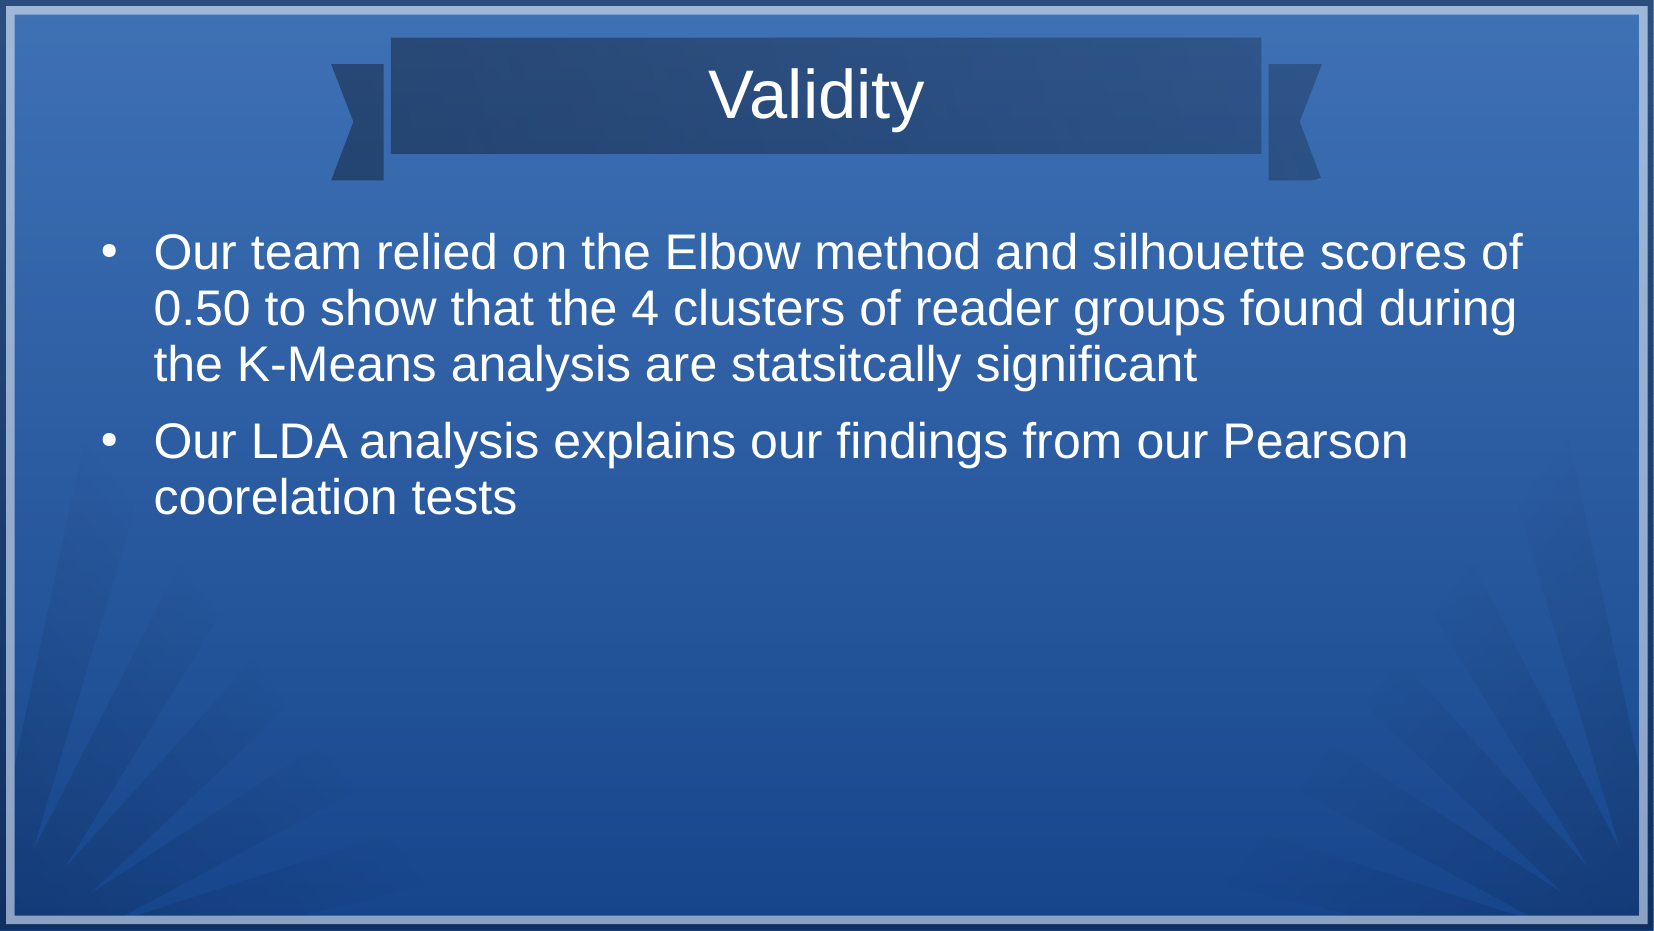

# Validity
Our team relied on the Elbow method and silhouette scores of 0.50 to show that the 4 clusters of reader groups found during the K-Means analysis are statsitcally significant
Our LDA analysis explains our findings from our Pearson coorelation tests